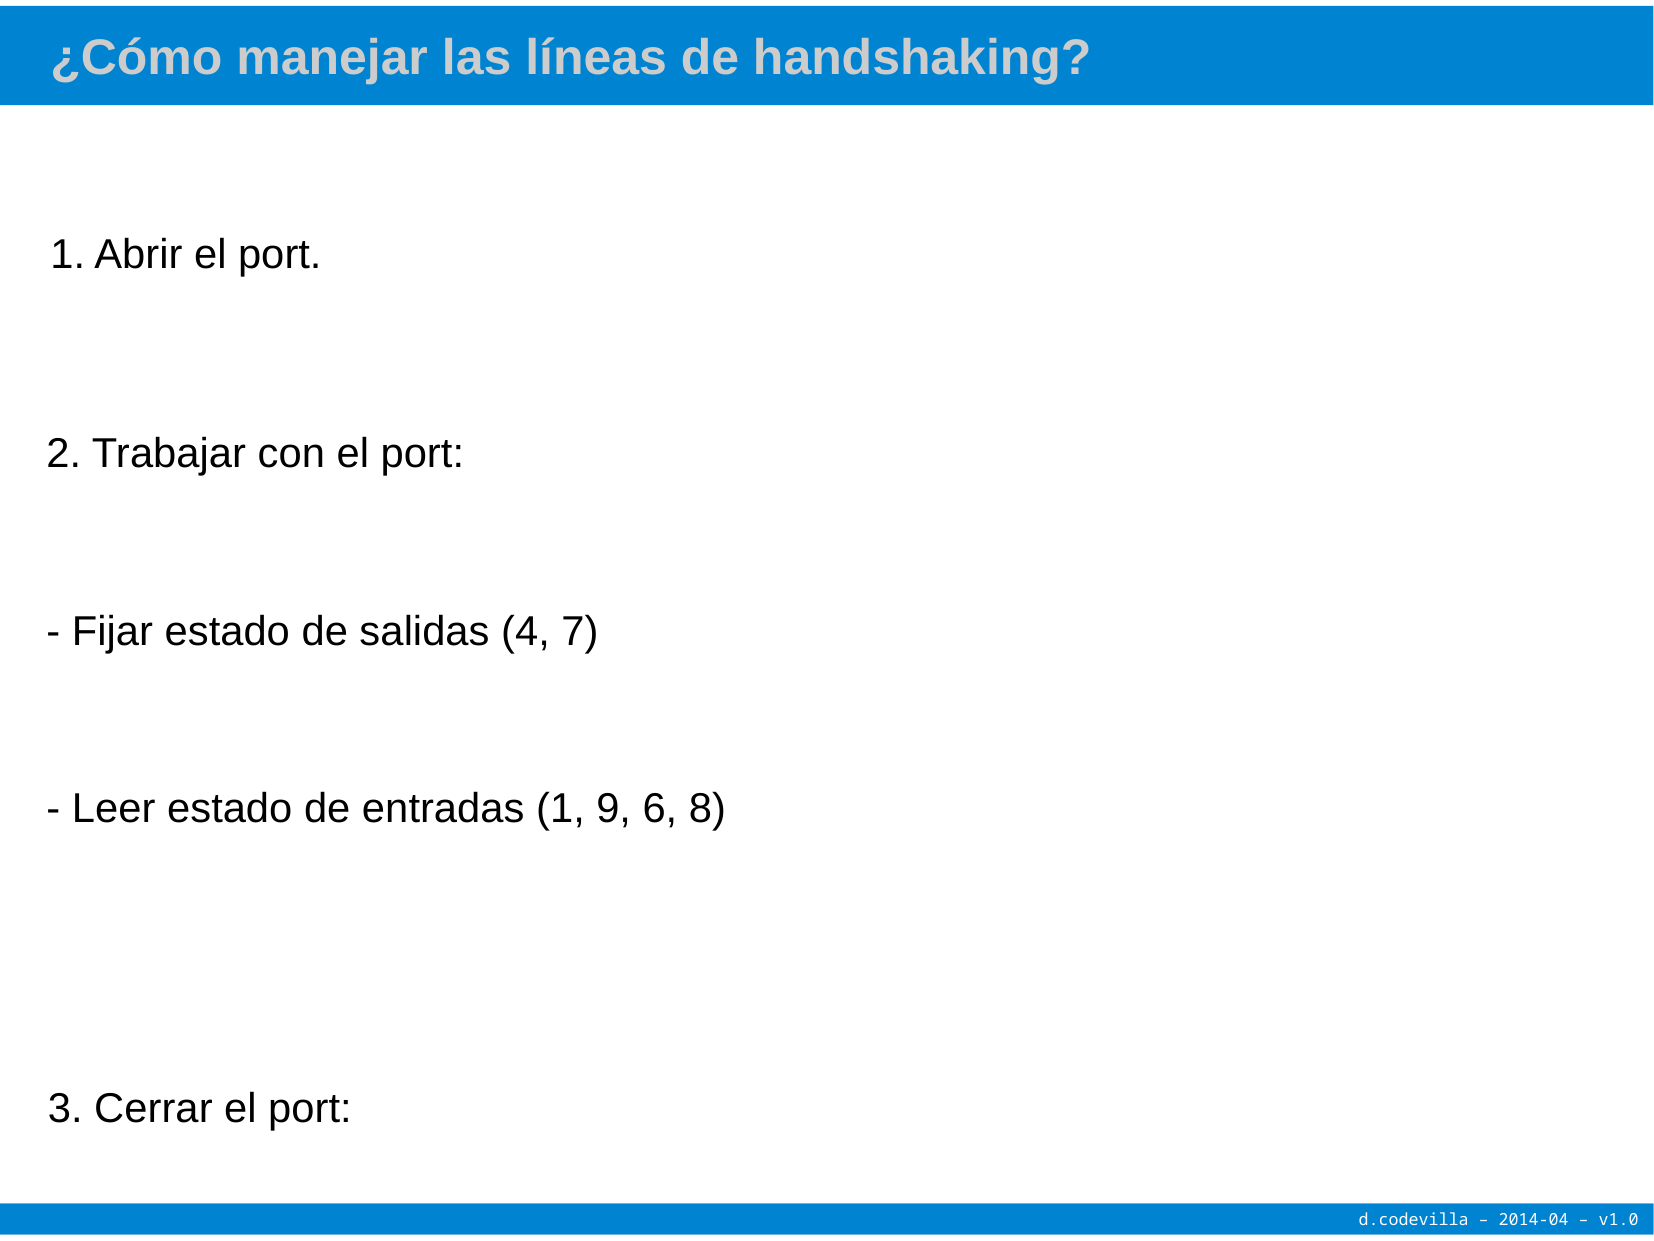

¿Cómo manejar las líneas de handshaking?
1. Abrir el port.
2. Trabajar con el port:
- Fijar estado de salidas (4, 7)
- Leer estado de entradas (1, 9, 6, 8)
3. Cerrar el port: